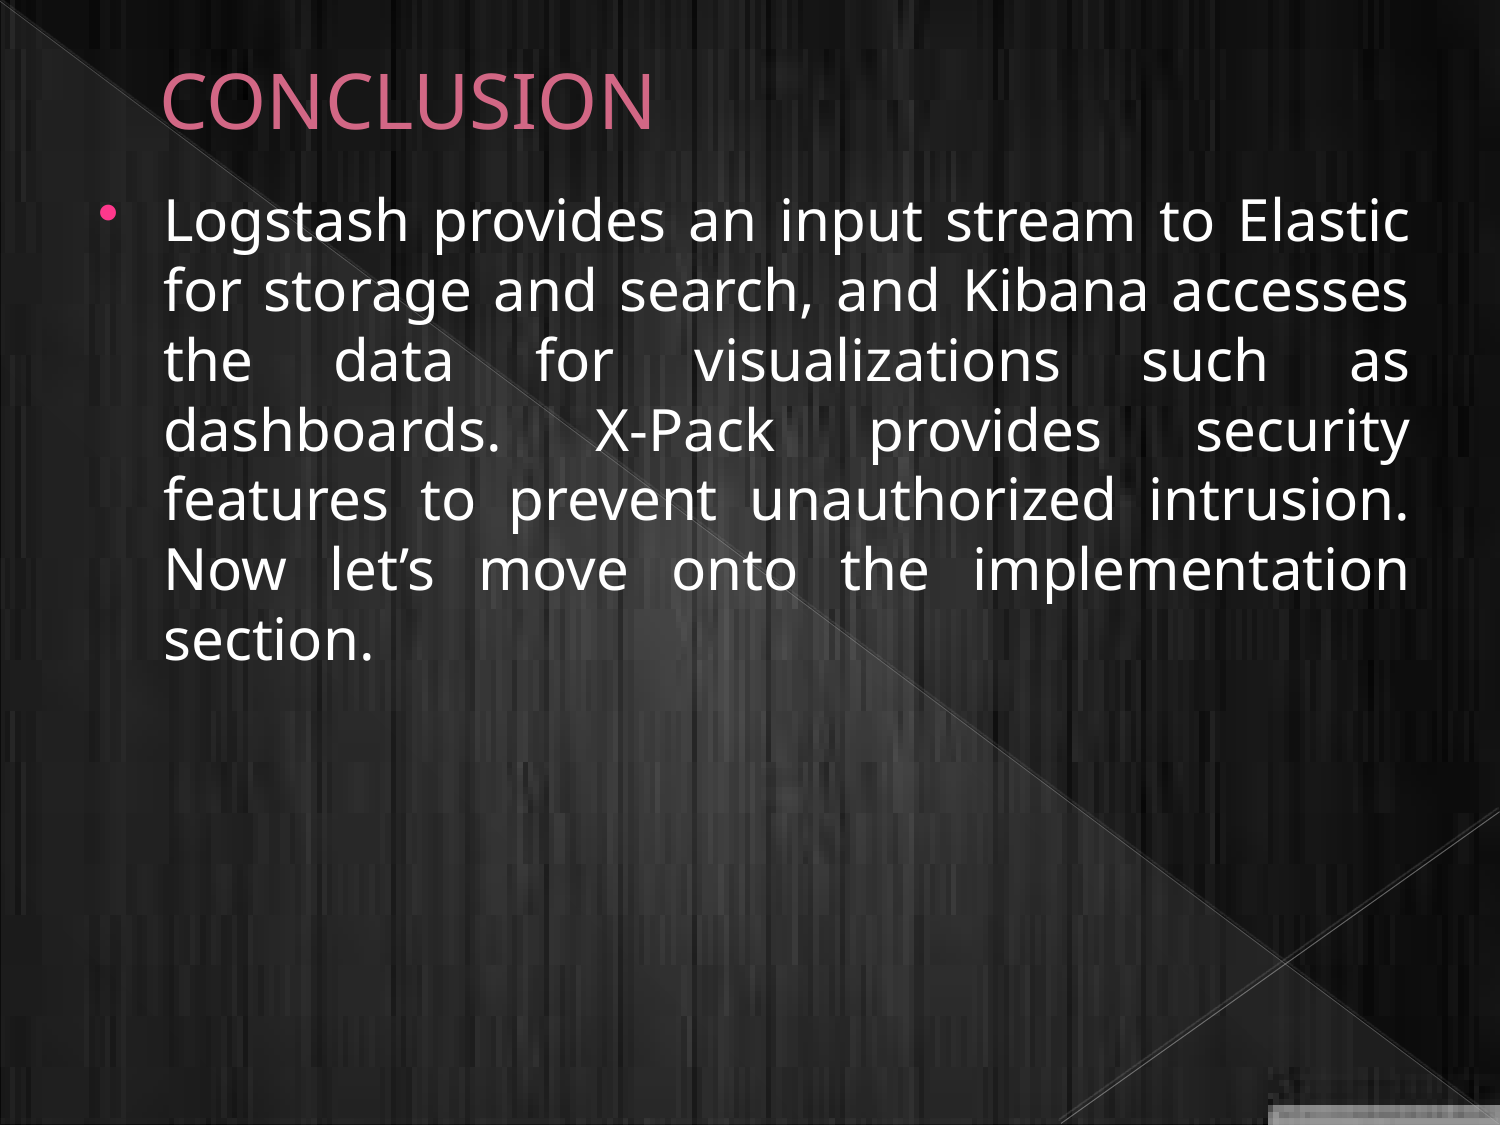

# CONCLUSION
Logstash provides an input stream to Elastic for storage and search, and Kibana accesses the data for visualizations such as dashboards. X-Pack provides security features to prevent unauthorized intrusion. Now let’s move onto the implementation section.